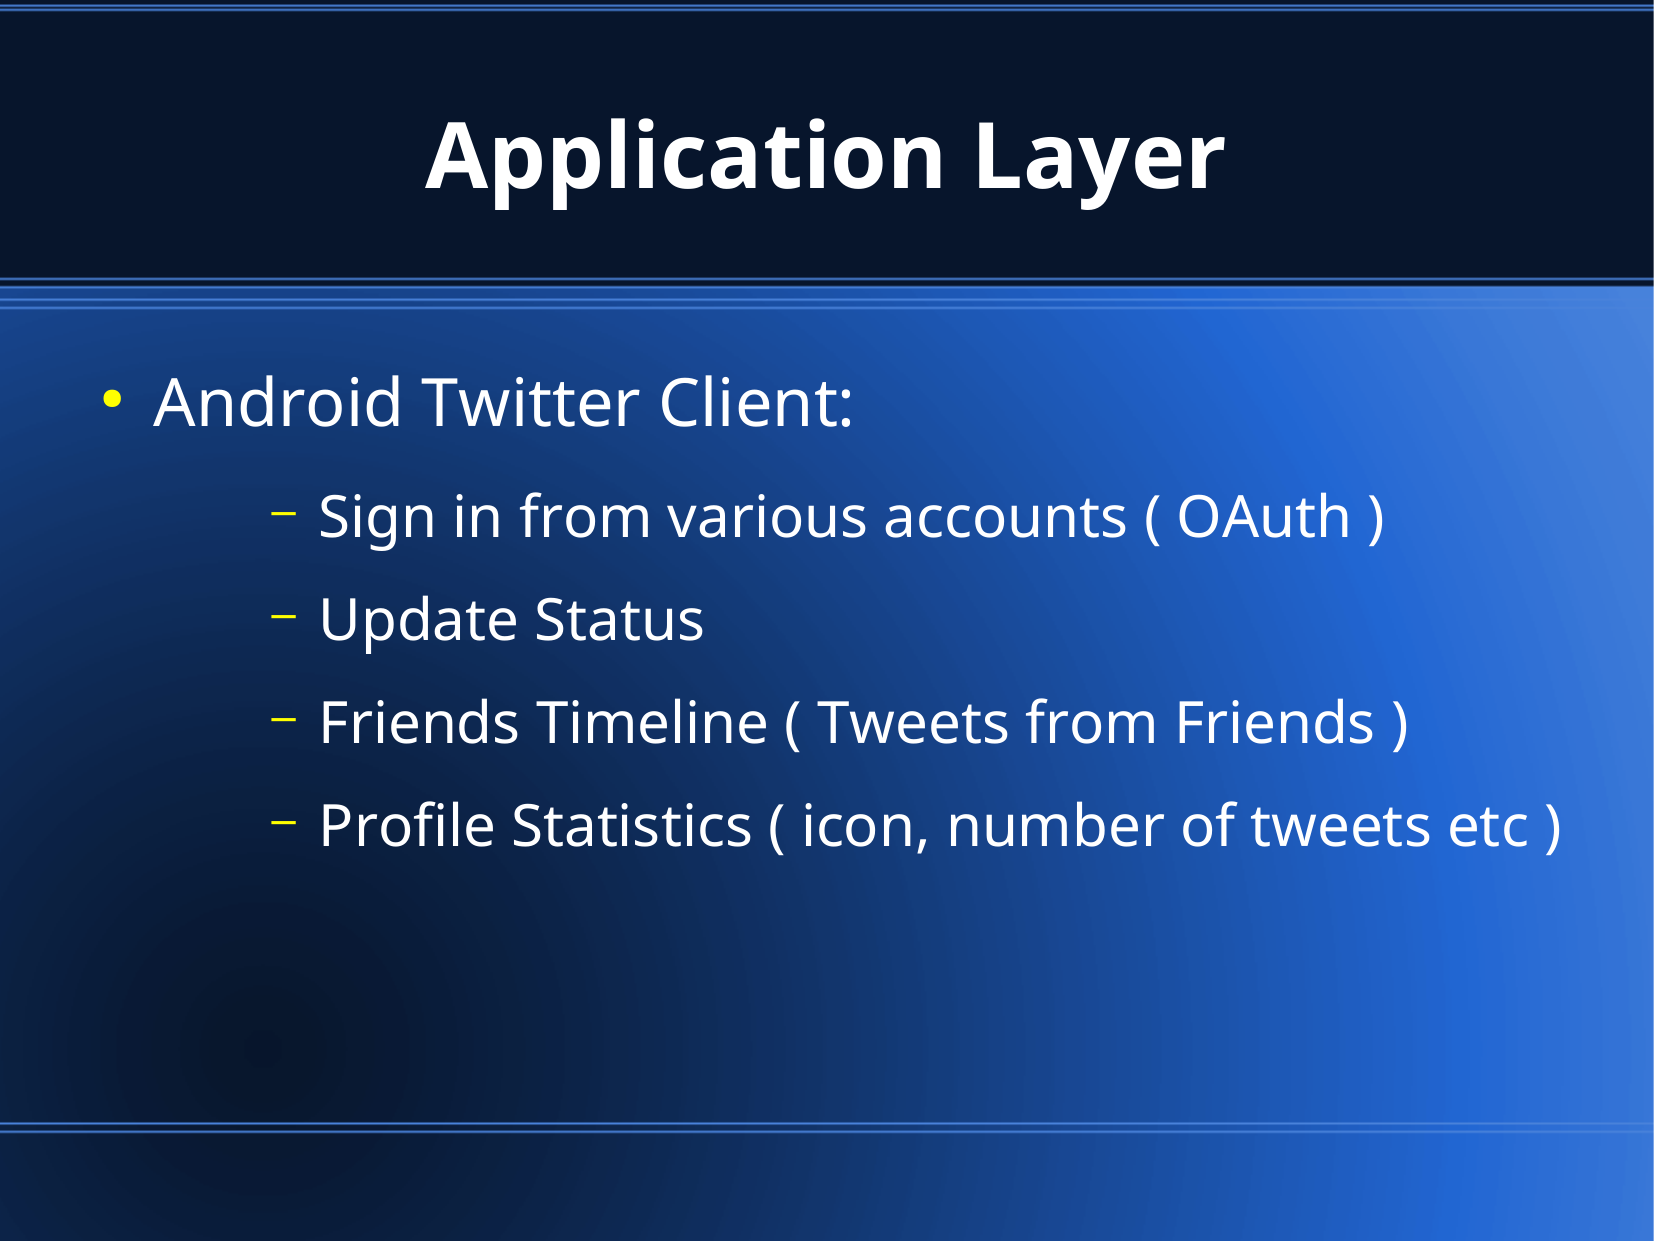

# Application Layer
Android Twitter Client:
Sign in from various accounts ( OAuth )
Update Status
Friends Timeline ( Tweets from Friends )
Profile Statistics ( icon, number of tweets etc )